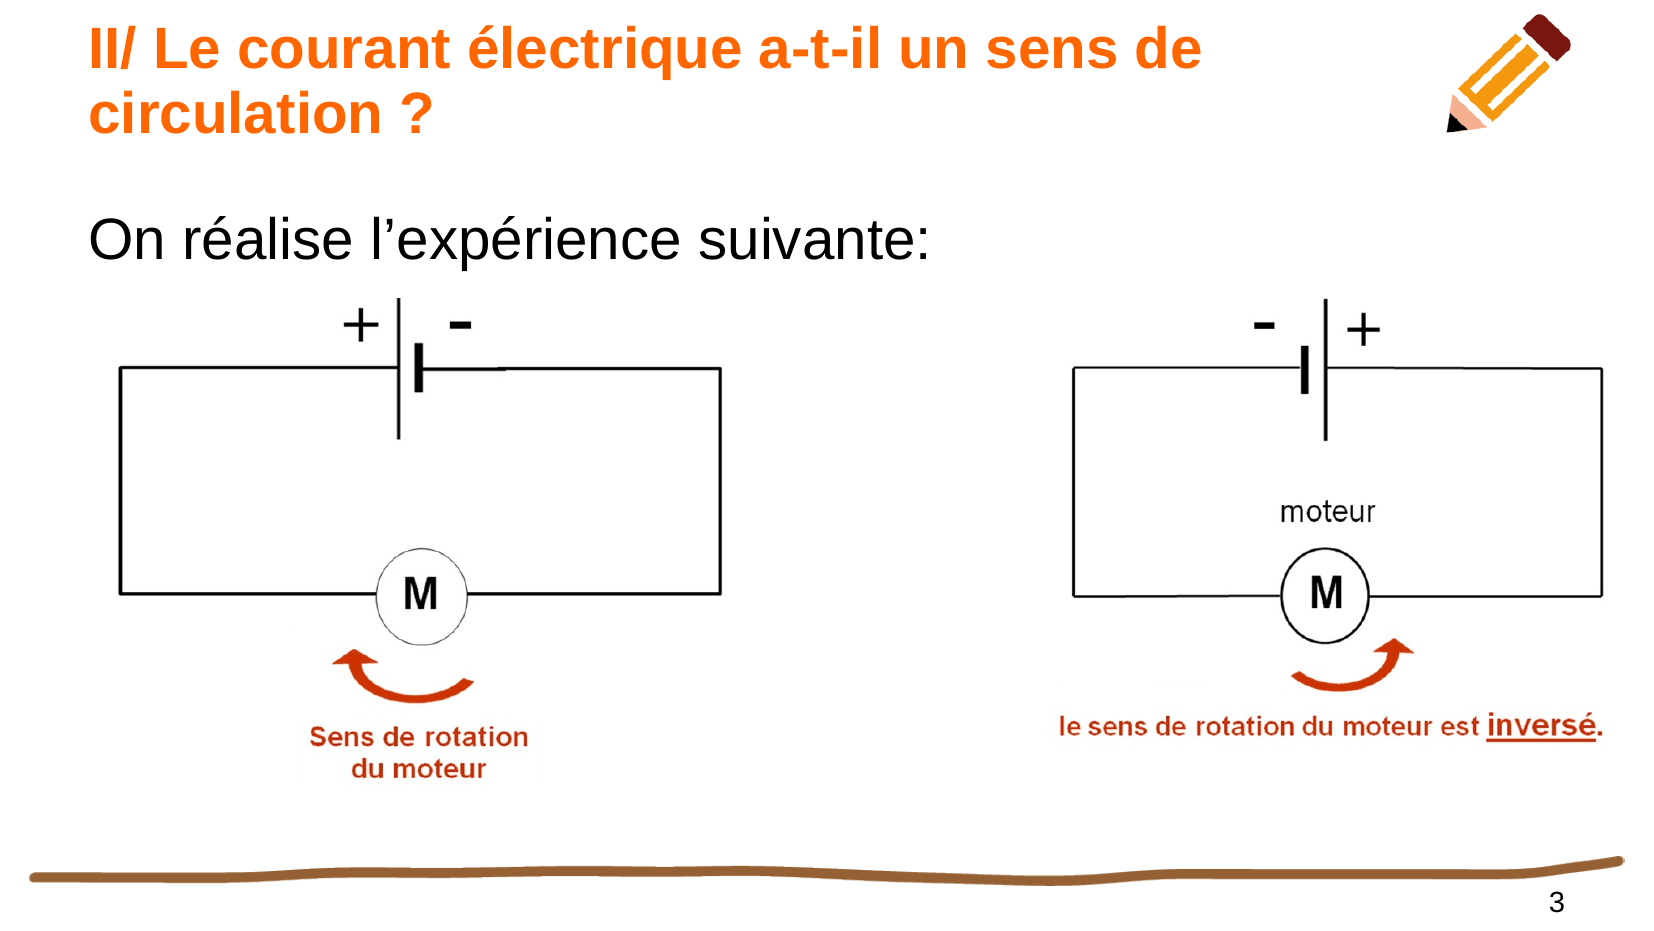

# II/ Le courant électrique a-t-il un sens de circulation ?
On réalise l’expérience suivante:
3